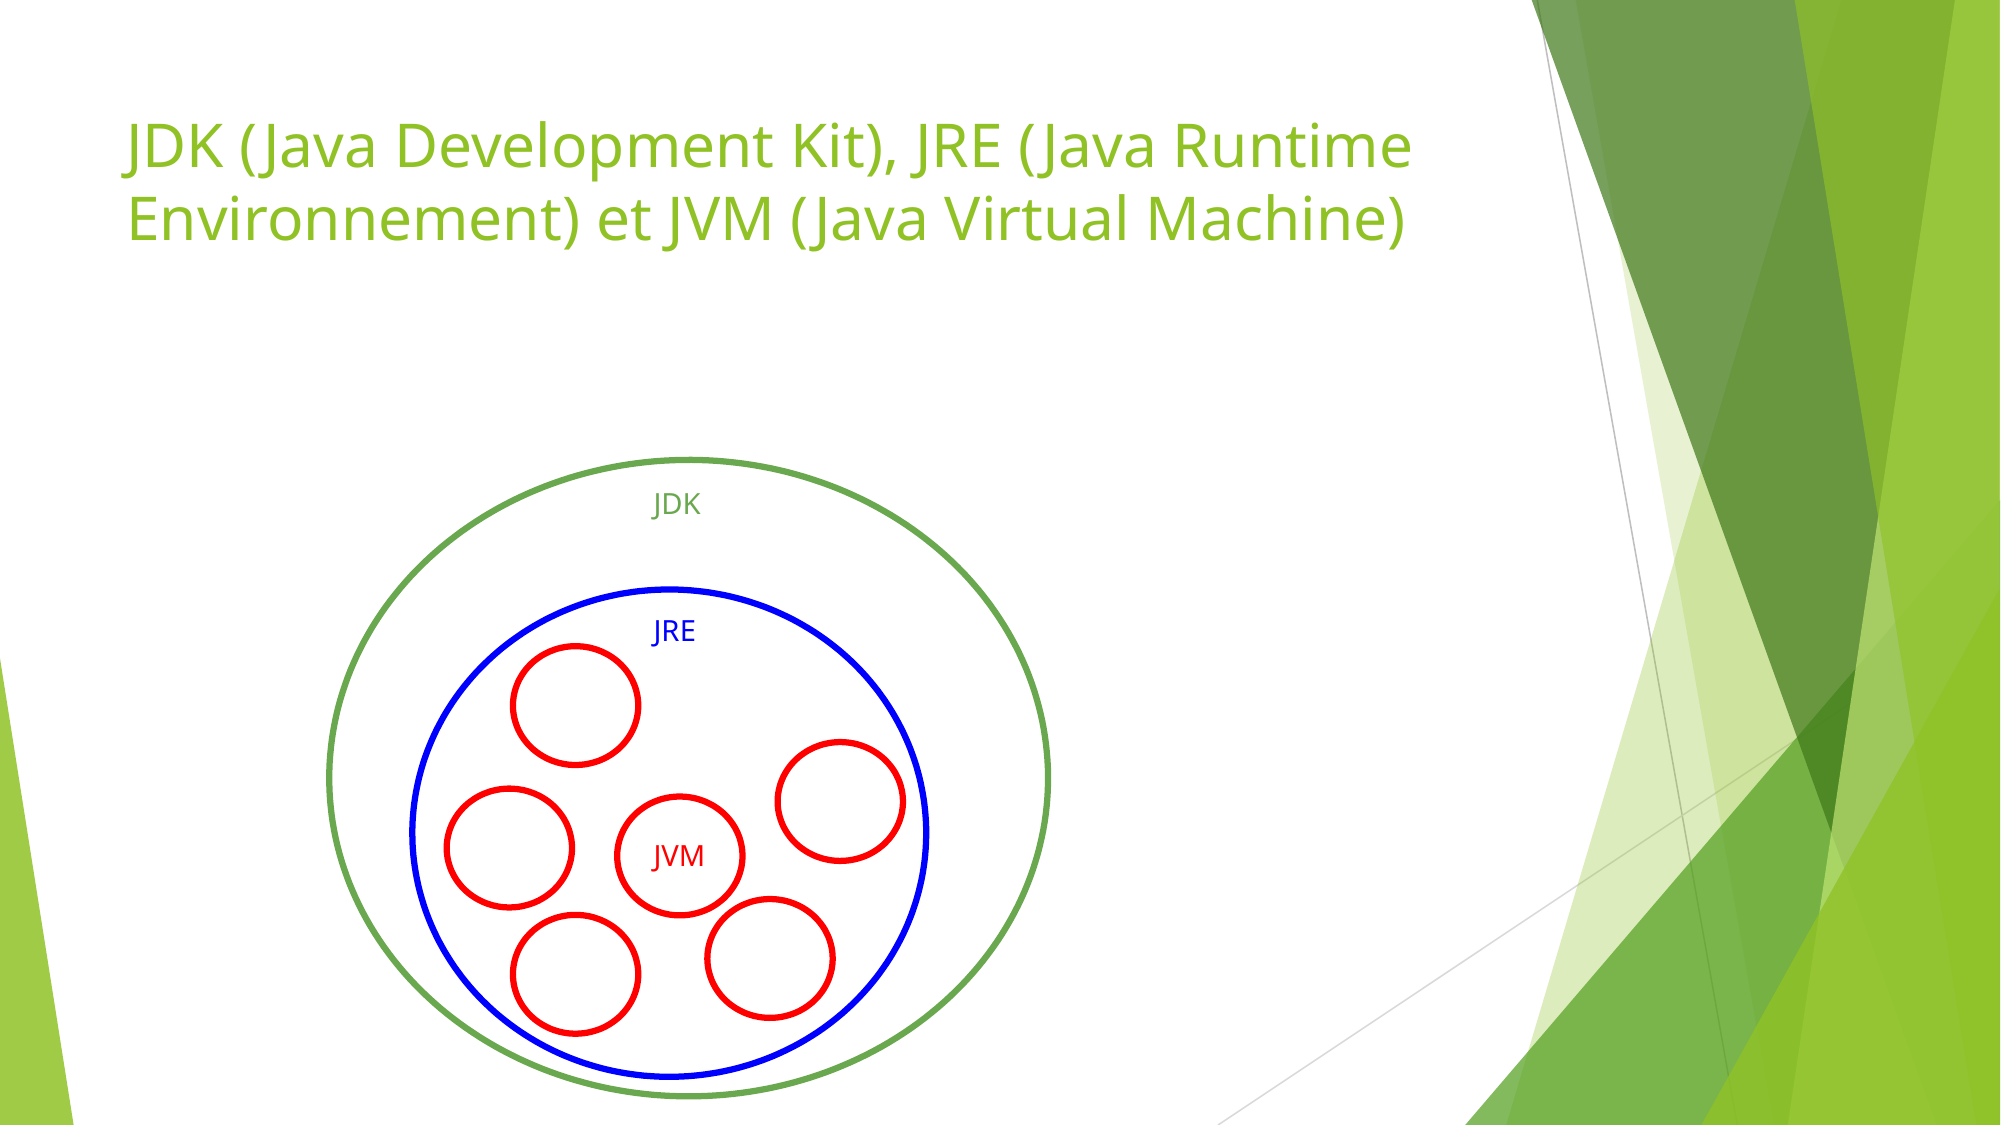

# JDK (Java Development Kit), JRE (Java Runtime Environnement) et JVM (Java Virtual Machine)
JDK
JRE
JVM